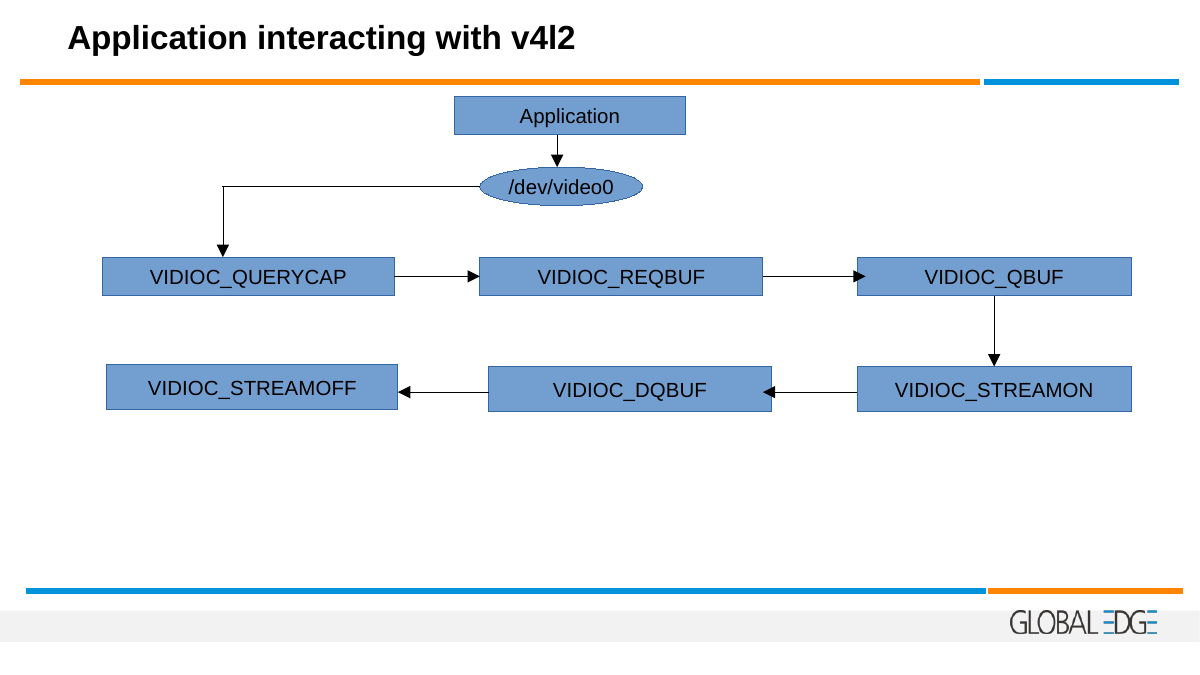

Application interacting with v4l2
Application
/dev/video0
VIDIOC_QUERYCAP
VIDIOC_REQBUF
VIDIOC_QBUF
VIDIOC_STREAMOFF
VIDIOC_DQBUF
VIDIOC_STREAMON